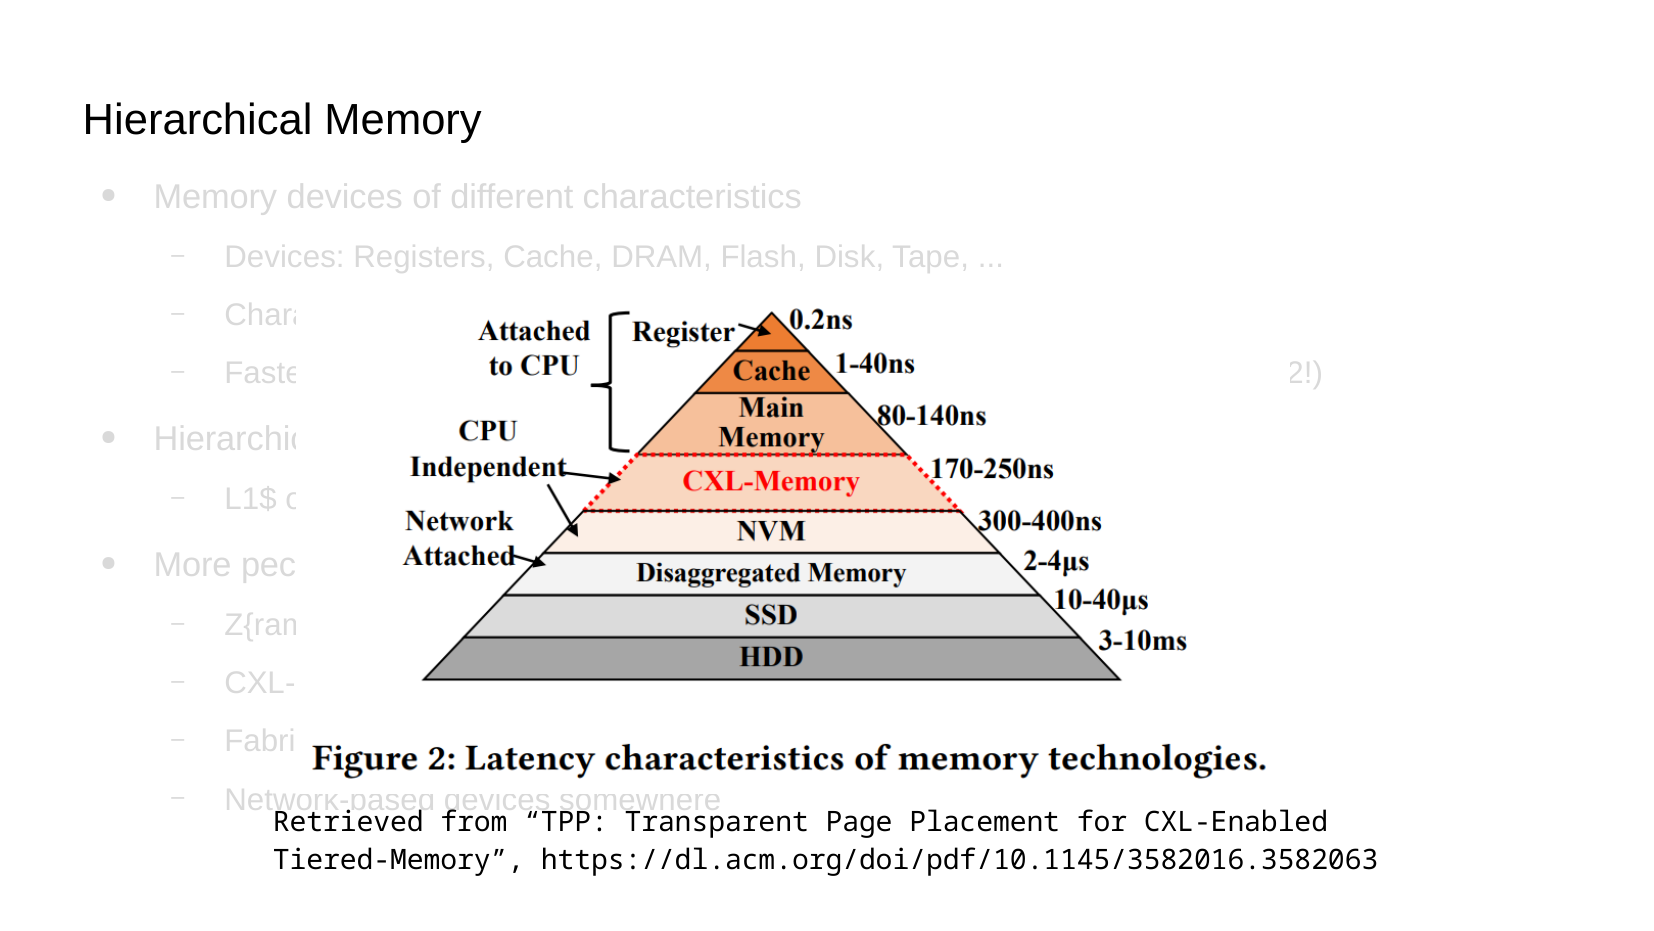

# Hierarchical Memory
Memory devices of different characteristics
Devices: Registers, Cache, DRAM, Flash, Disk, Tape, ...
Characteristics: Capacity, Latency, Bandwidth, Power efficiency, Cost, ...
Faster ones tend to be expensive and power-consuming (emits heat and CO2!)
Hierarchical combination of the devices for efficiency
L1$ on top, L2$ next, L3$, DRAM, SSD, HDD, Tape, so on
More peculiar memory devices are arriving
Z{ram,swap}-like S/W-defined memory between DRAM and SSD
CXL-Memory-like devices between DRAM and SSD
Fabric-based in-rack devices between somewhere
Network-based devices somewhere
Retrieved from “TPP: Transparent Page Placement for CXL-Enabled Tiered-Memory”, https://dl.acm.org/doi/pdf/10.1145/3582016.3582063